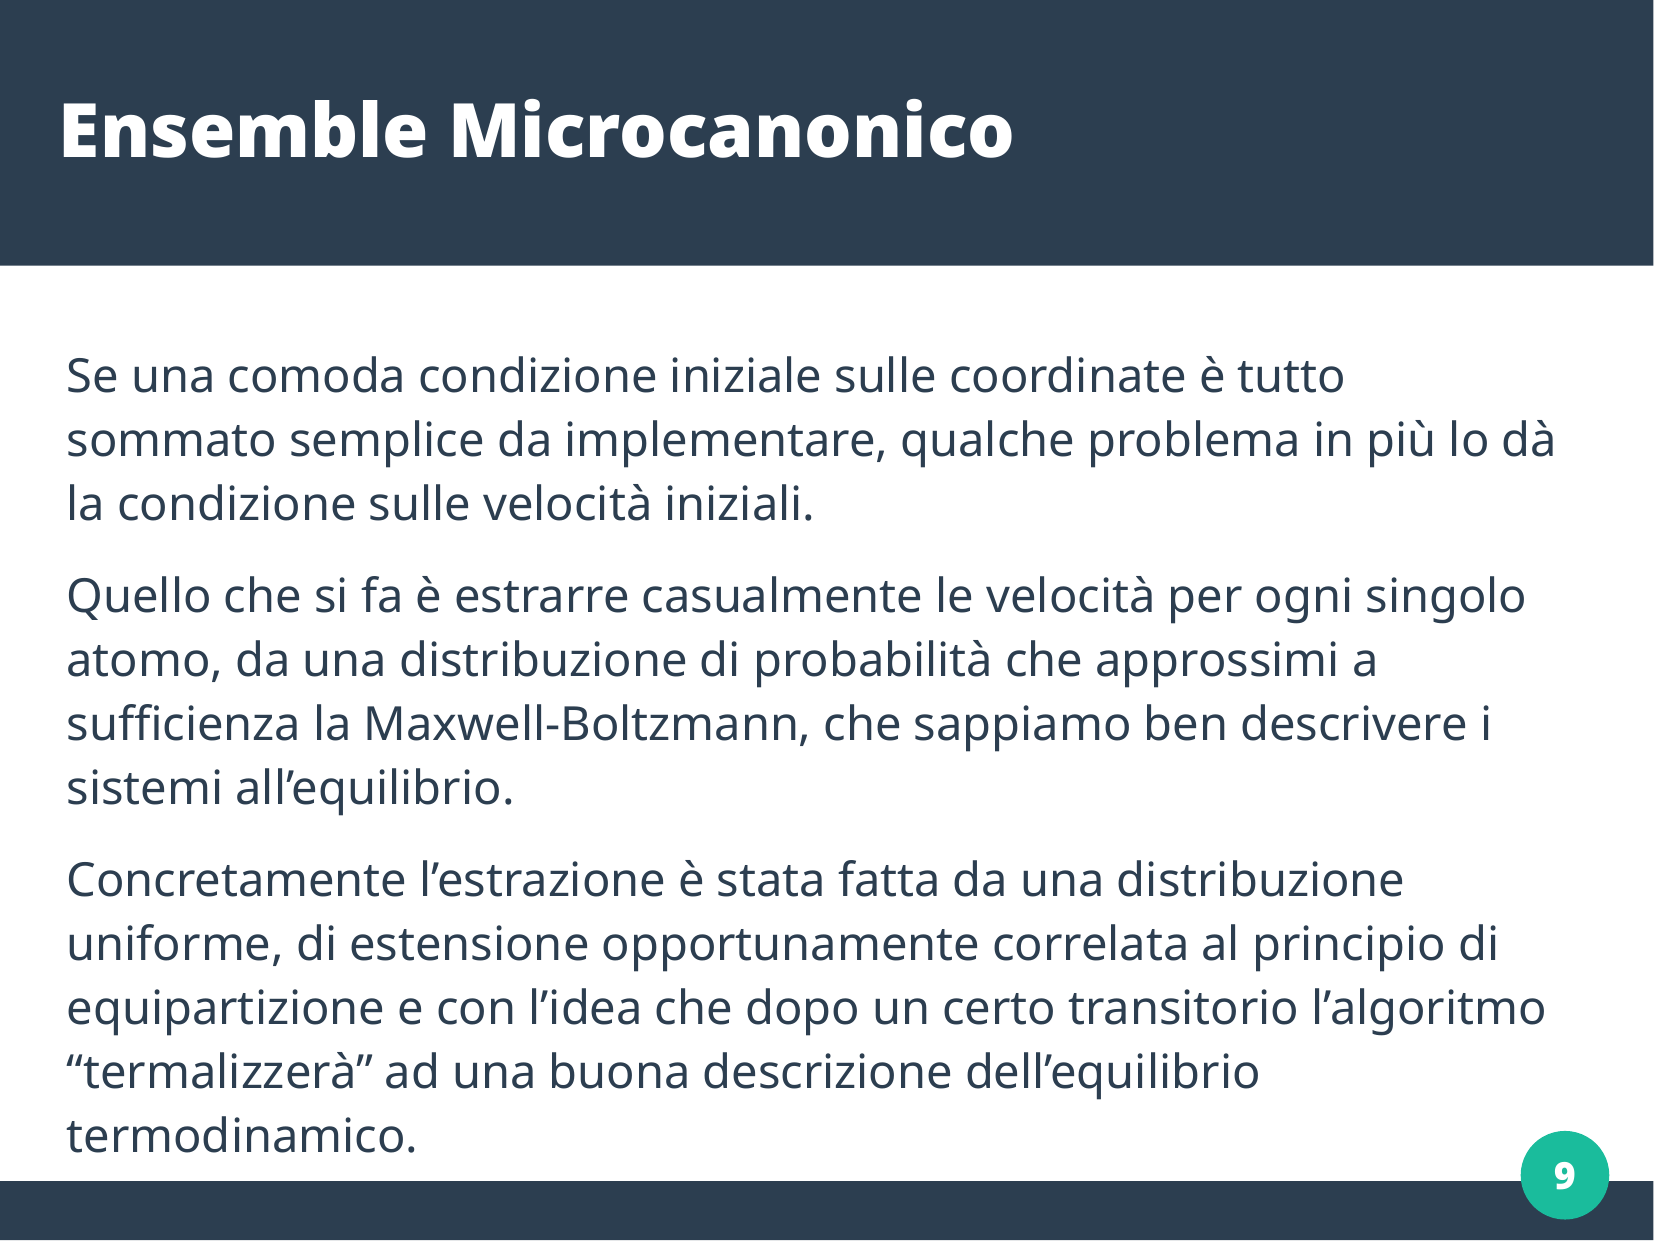

# Ensemble Microcanonico
Se una comoda condizione iniziale sulle coordinate è tutto sommato semplice da implementare, qualche problema in più lo dà la condizione sulle velocità iniziali.
Quello che si fa è estrarre casualmente le velocità per ogni singolo atomo, da una distribuzione di probabilità che approssimi a sufficienza la Maxwell-Boltzmann, che sappiamo ben descrivere i sistemi all’equilibrio.
Concretamente l’estrazione è stata fatta da una distribuzione uniforme, di estensione opportunamente correlata al principio di equipartizione e con l’idea che dopo un certo transitorio l’algoritmo “termalizzerà” ad una buona descrizione dell’equilibrio termodinamico.
9